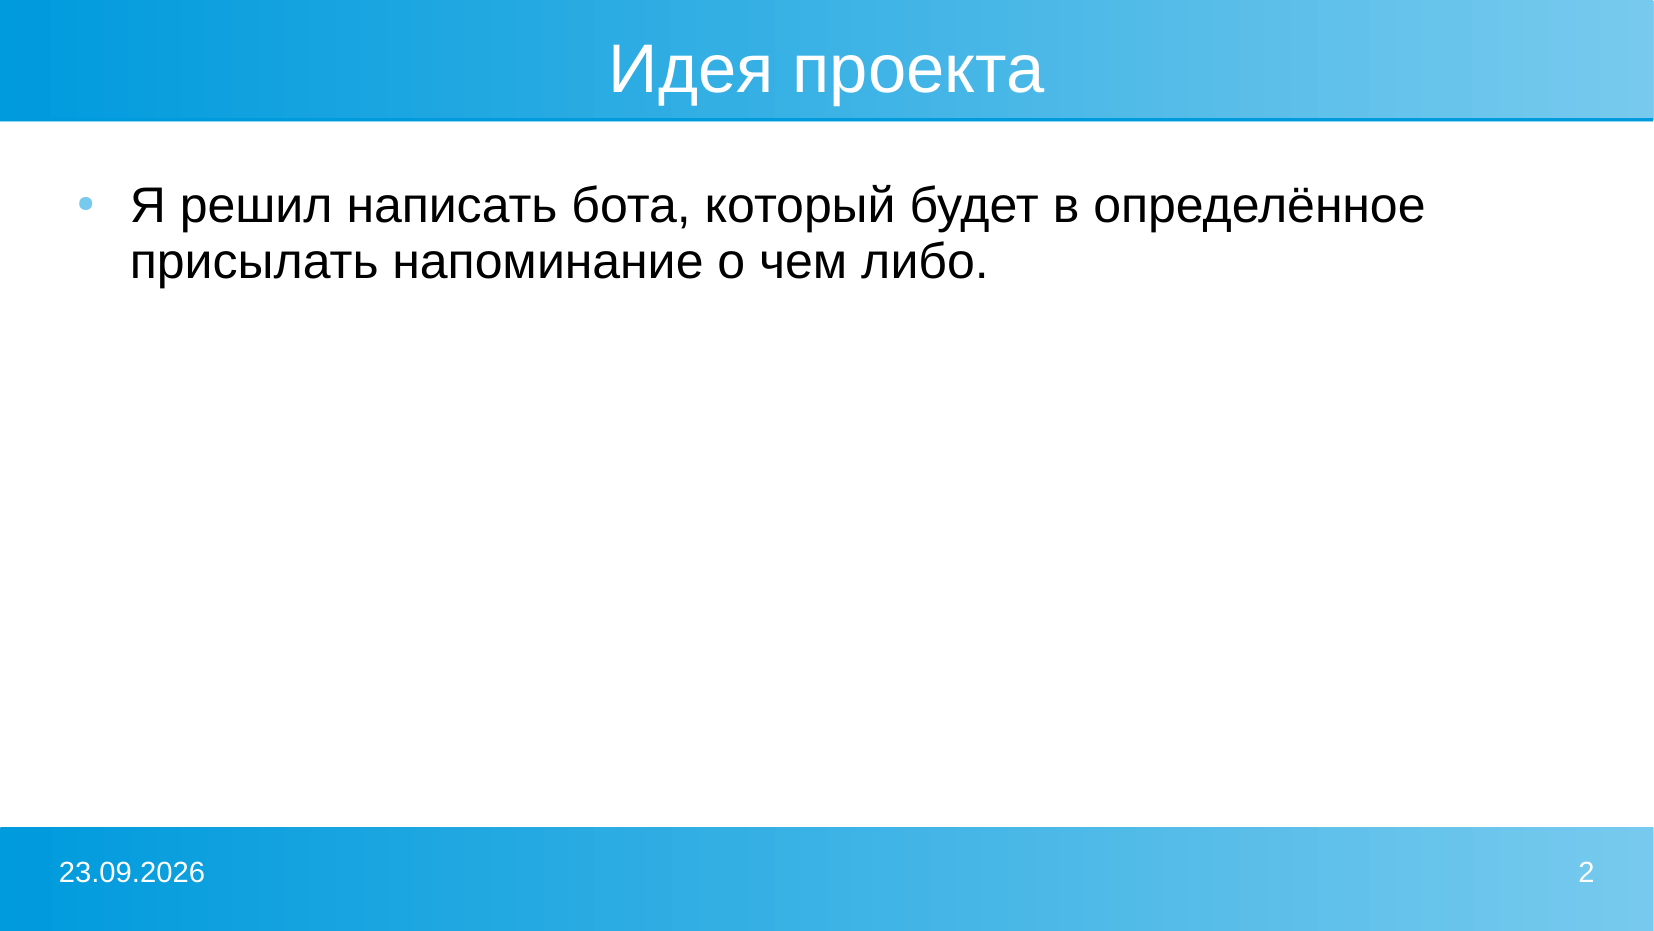

# Идея проекта
Я решил написать бота, который будет в определённое присылать напоминание о чем либо.
2